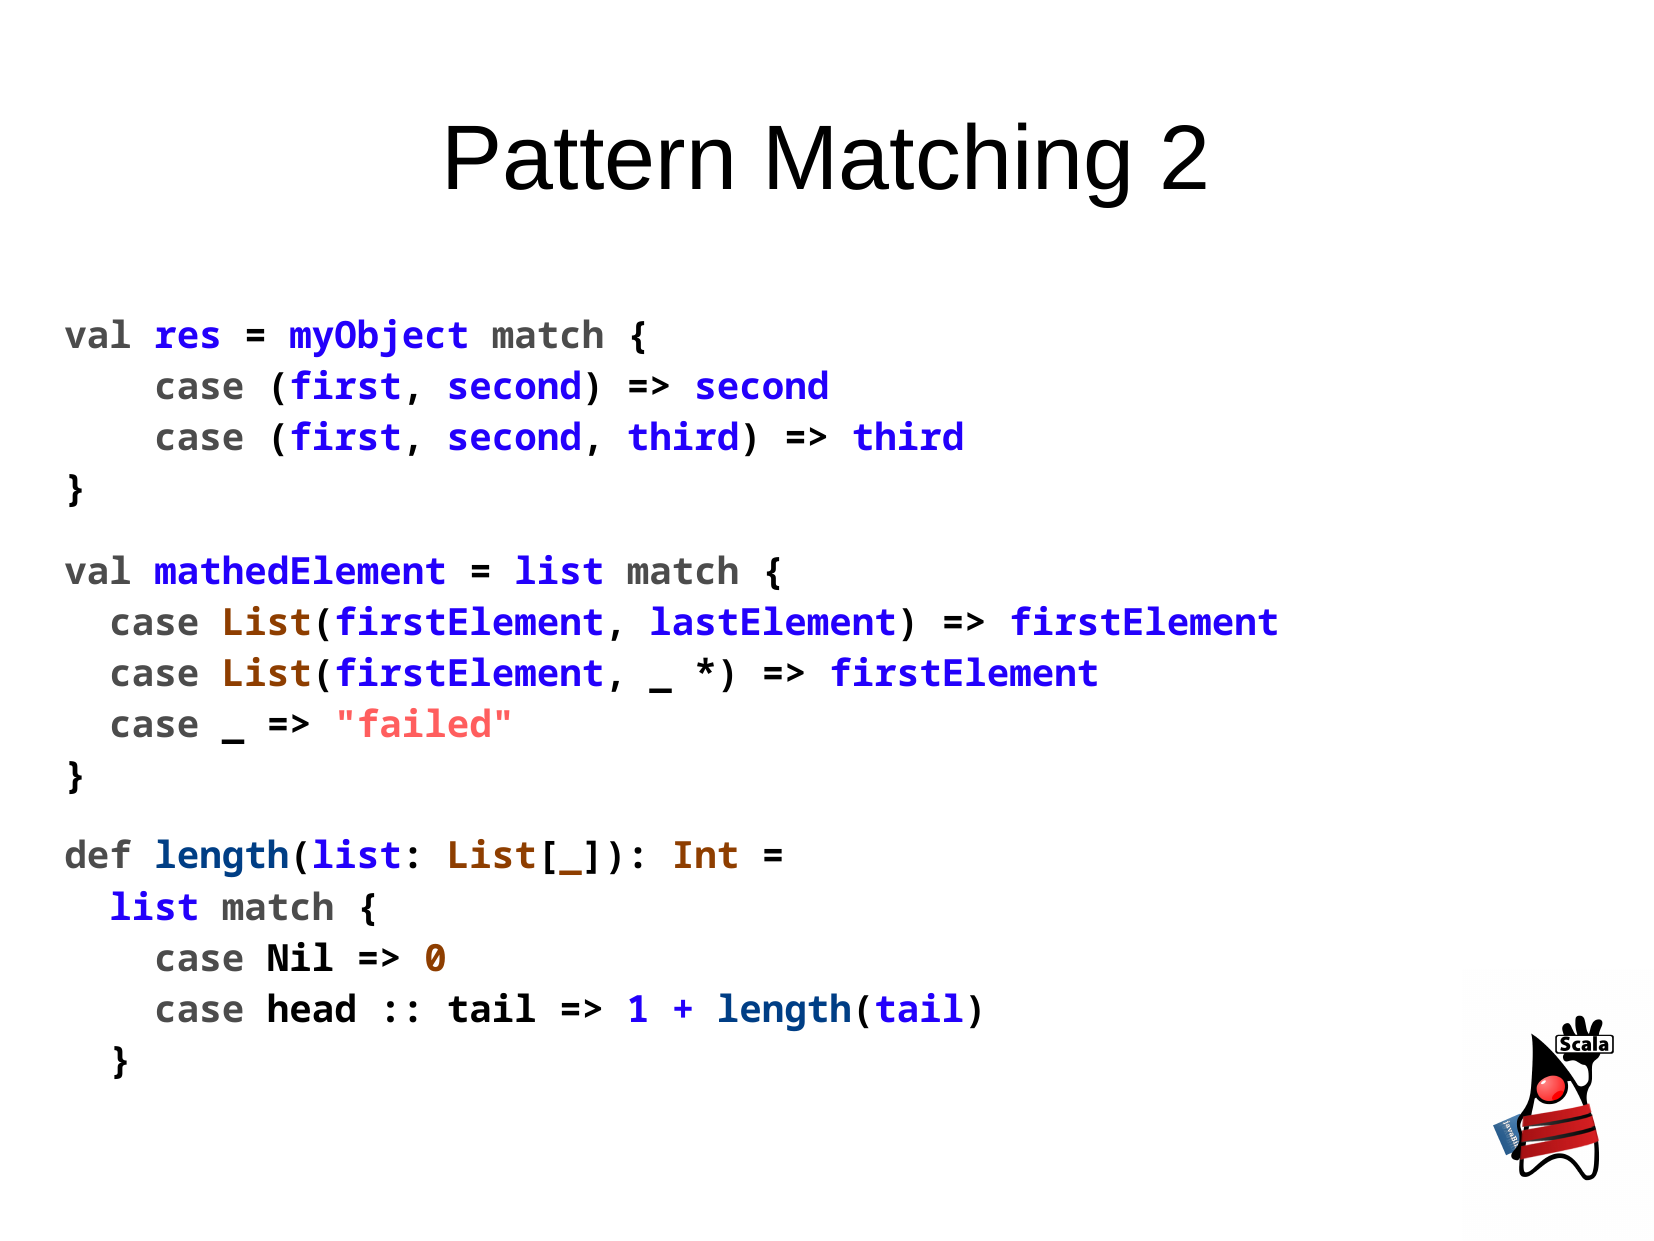

Pattern Matching 2
val res = myObject match {
 case (first, second) => second
 case (first, second, third) => third
}
val mathedElement = list match {
 case List(firstElement, lastElement) => firstElement
 case List(firstElement, _ *) => firstElement
 case _ => "failed"
}
def length(list: List[_]): Int =
 list match {
 case Nil => 0
 case head :: tail => 1 + length(tail)
 }